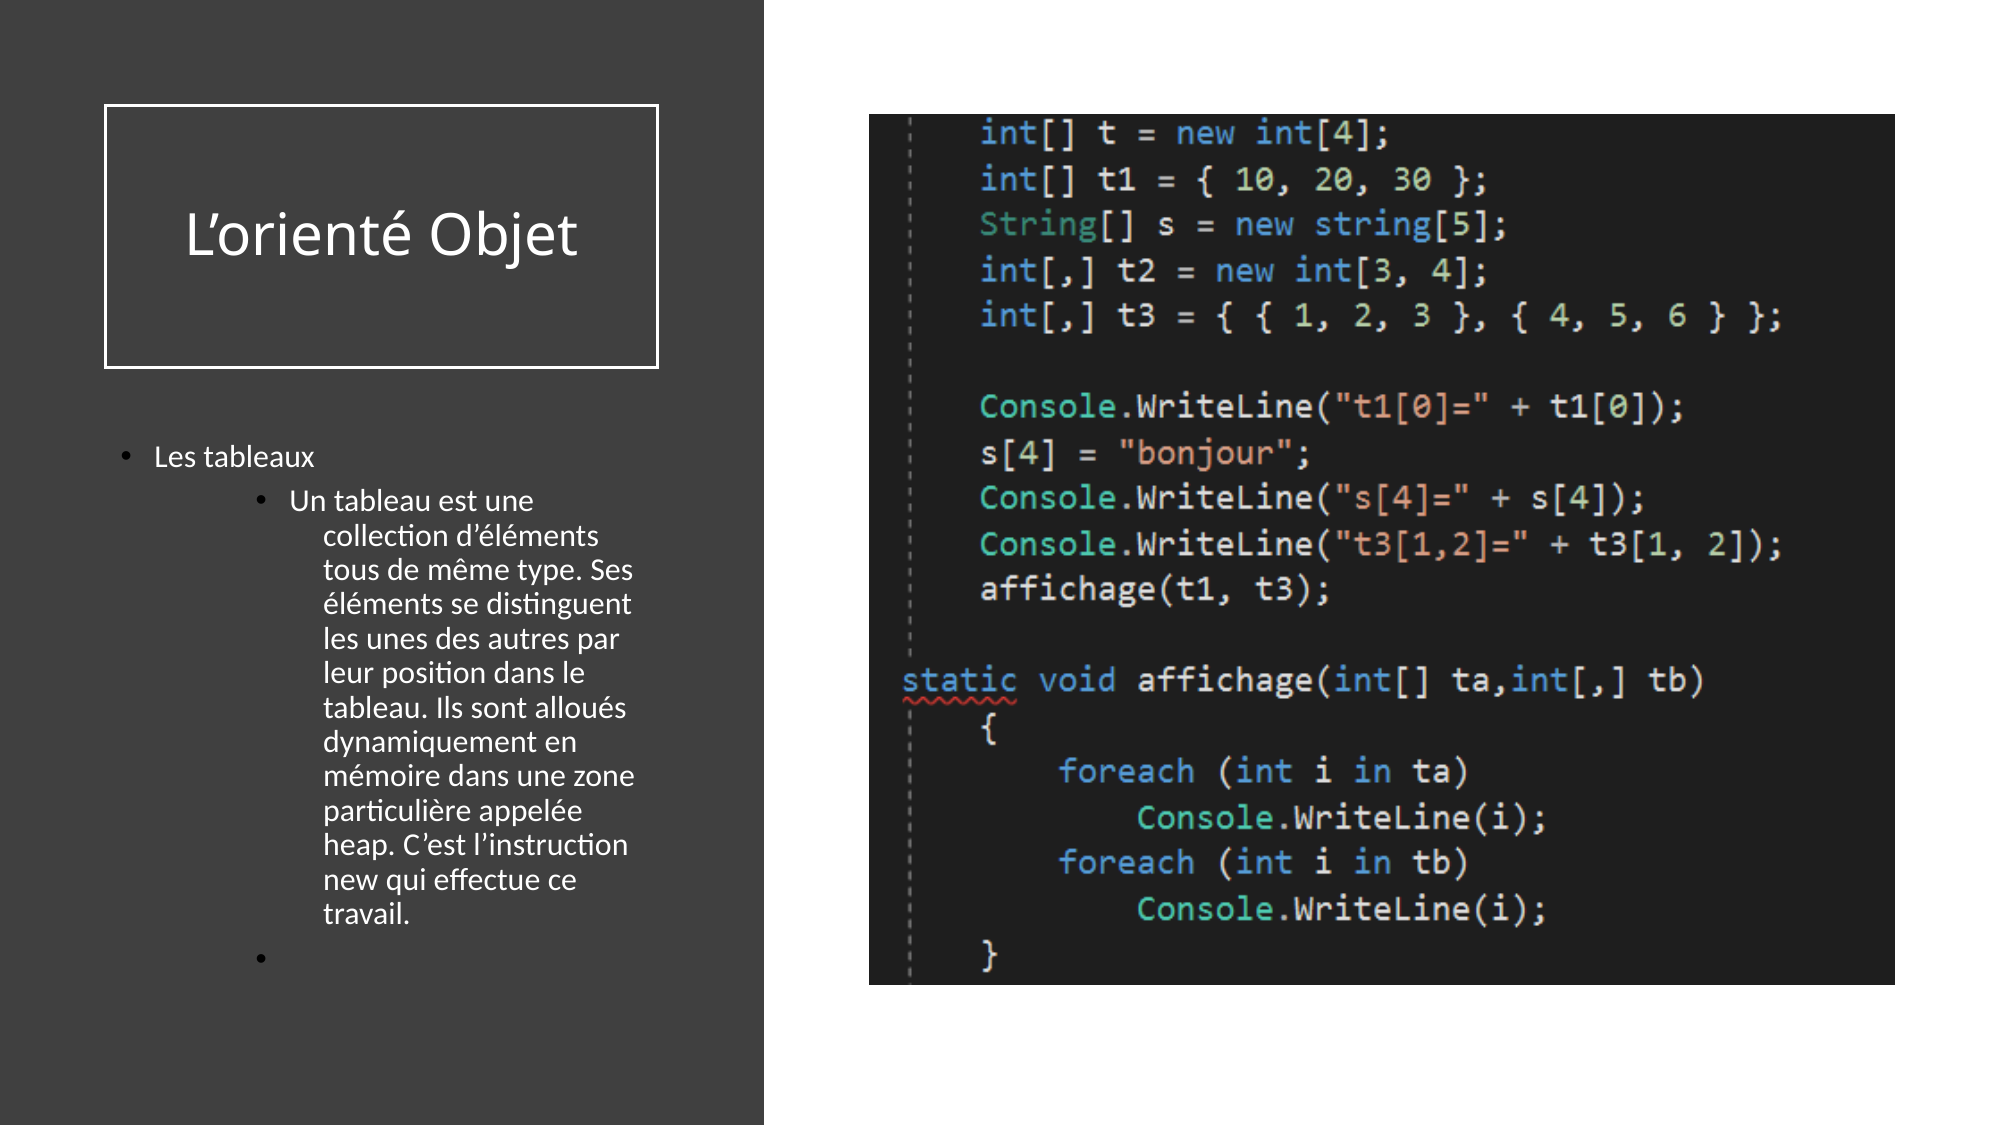

# L’orienté Objet
Les tableaux
Un tableau est une collection d’éléments tous de même type. Ses éléments se distinguent les unes des autres par leur position dans le tableau. Ils sont alloués dynamiquement en mémoire dans une zone particulière appelée heap. C’est l’instruction new qui effectue ce travail.